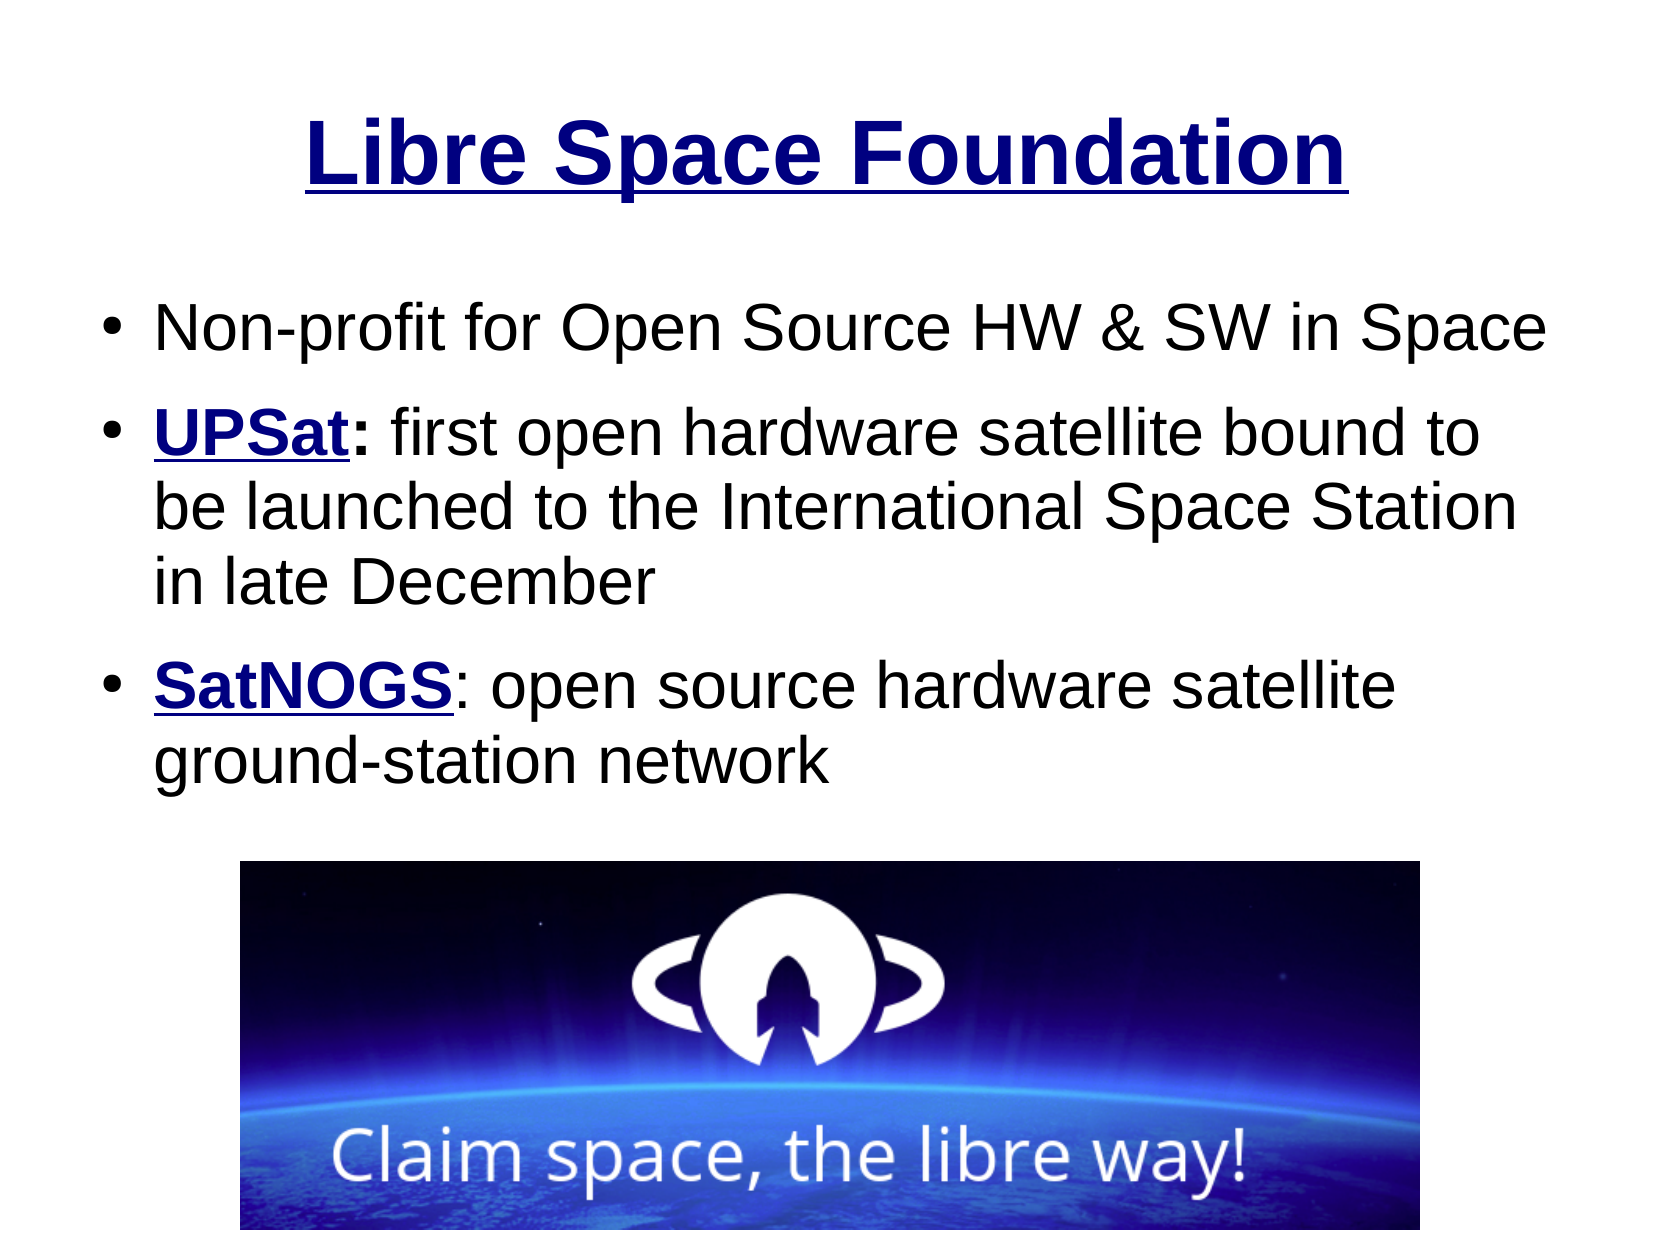

# Libre Space Foundation
Non-profit for Open Source HW & SW in Space
UPSat: first open hardware satellite bound to be launched to the International Space Station in late December
SatNOGS: open source hardware satellite ground-station network